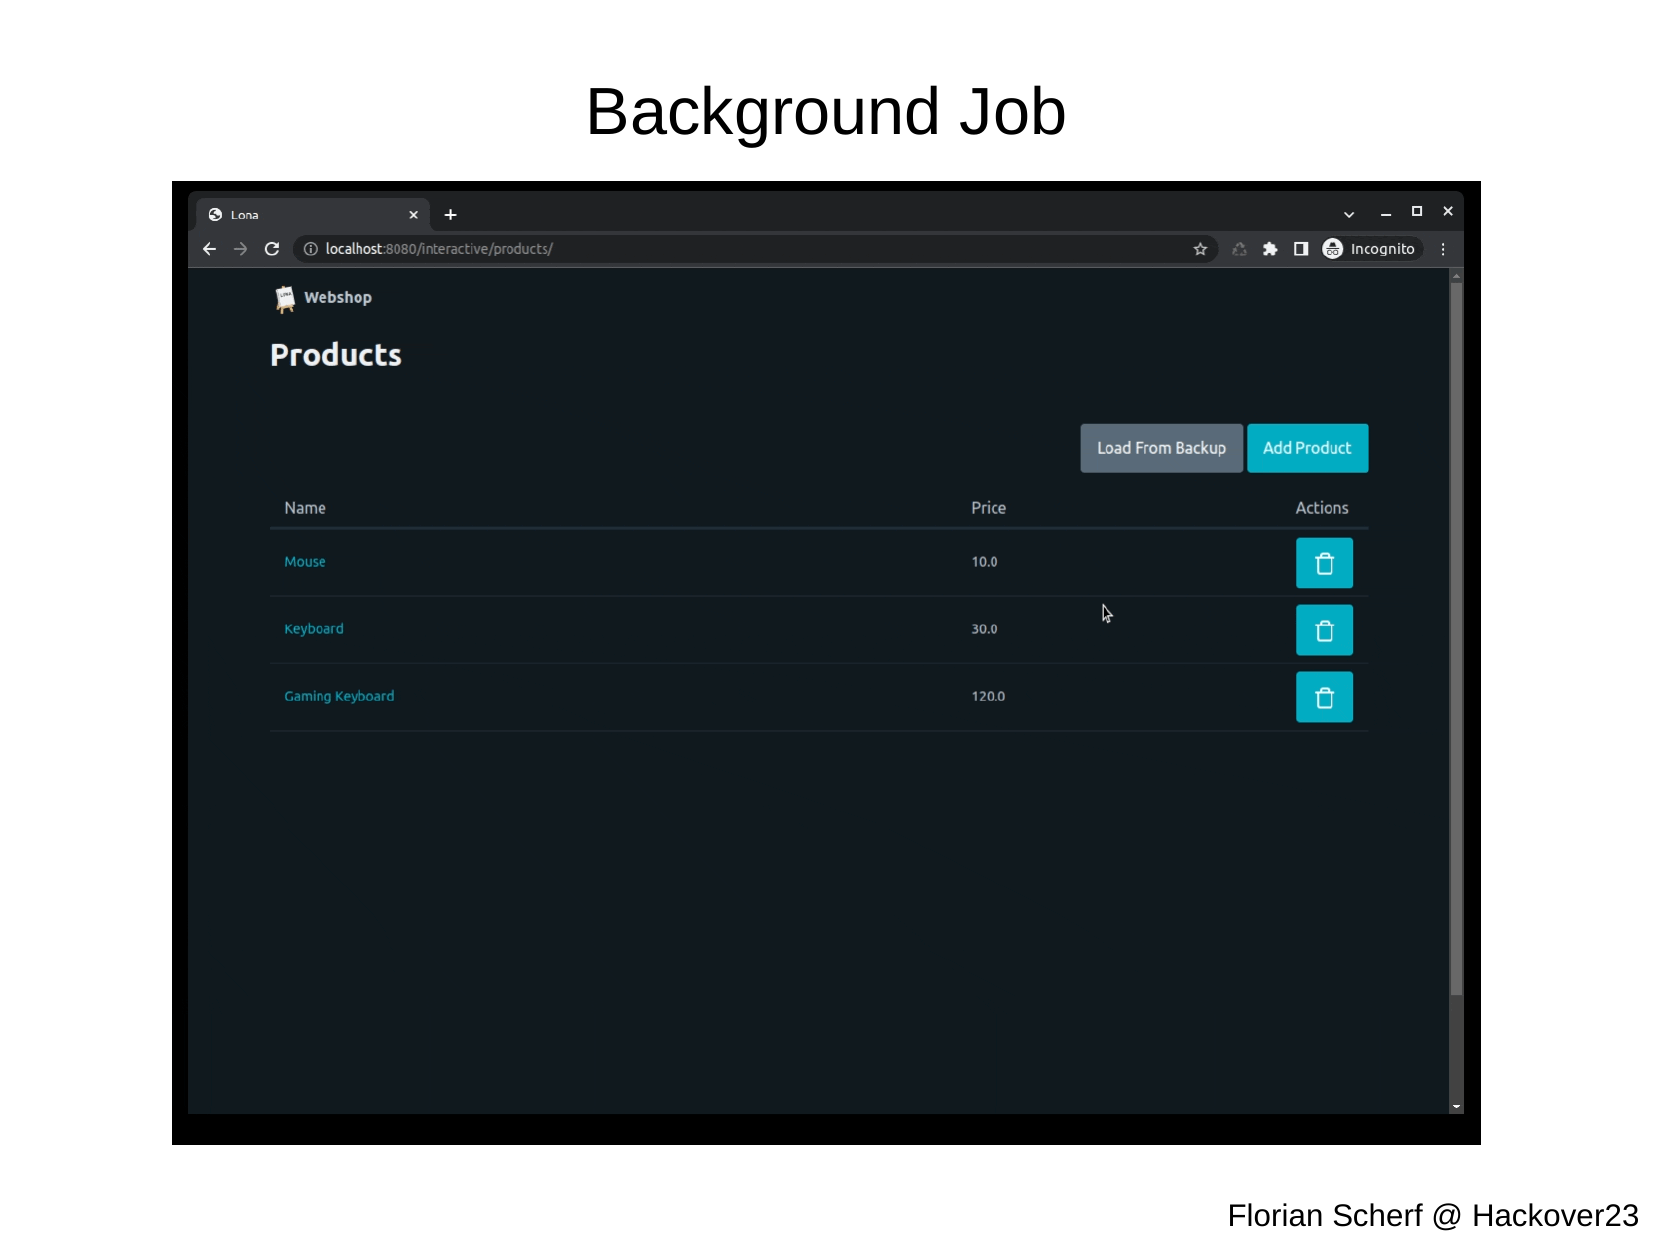

# Background Job
Florian Scherf @ Hackover23